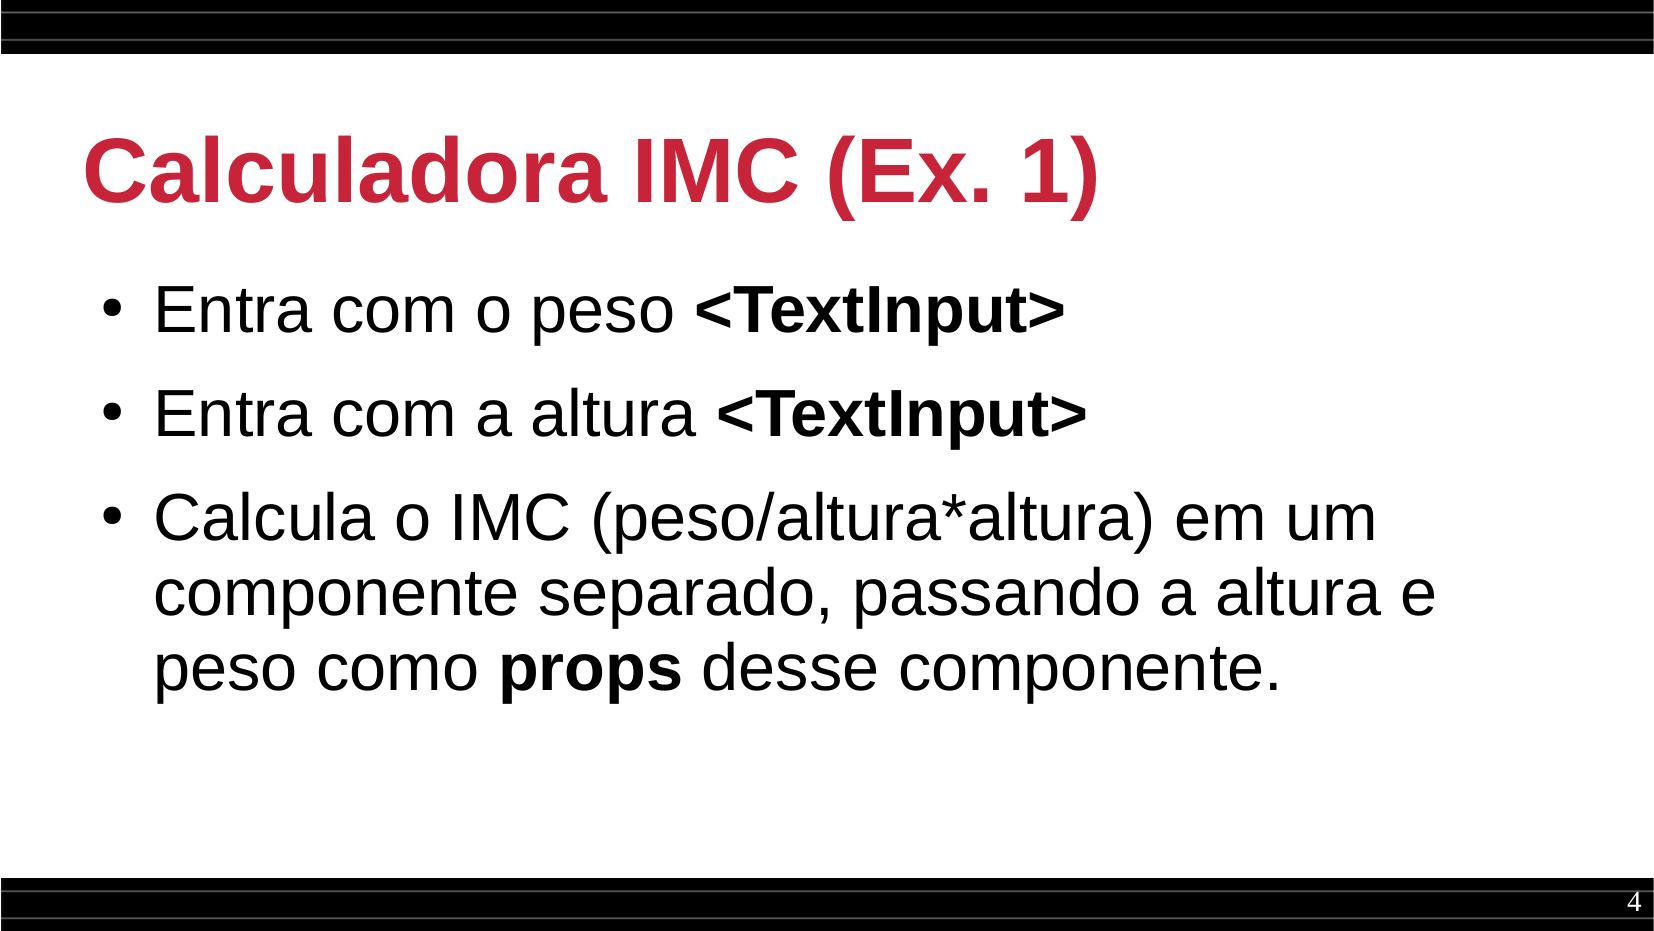

# Calculadora IMC (Ex. 1)
Entra com o peso <TextInput>
Entra com a altura <TextInput>
Calcula o IMC (peso/altura*altura) em um componente separado, passando a altura e peso como props desse componente.